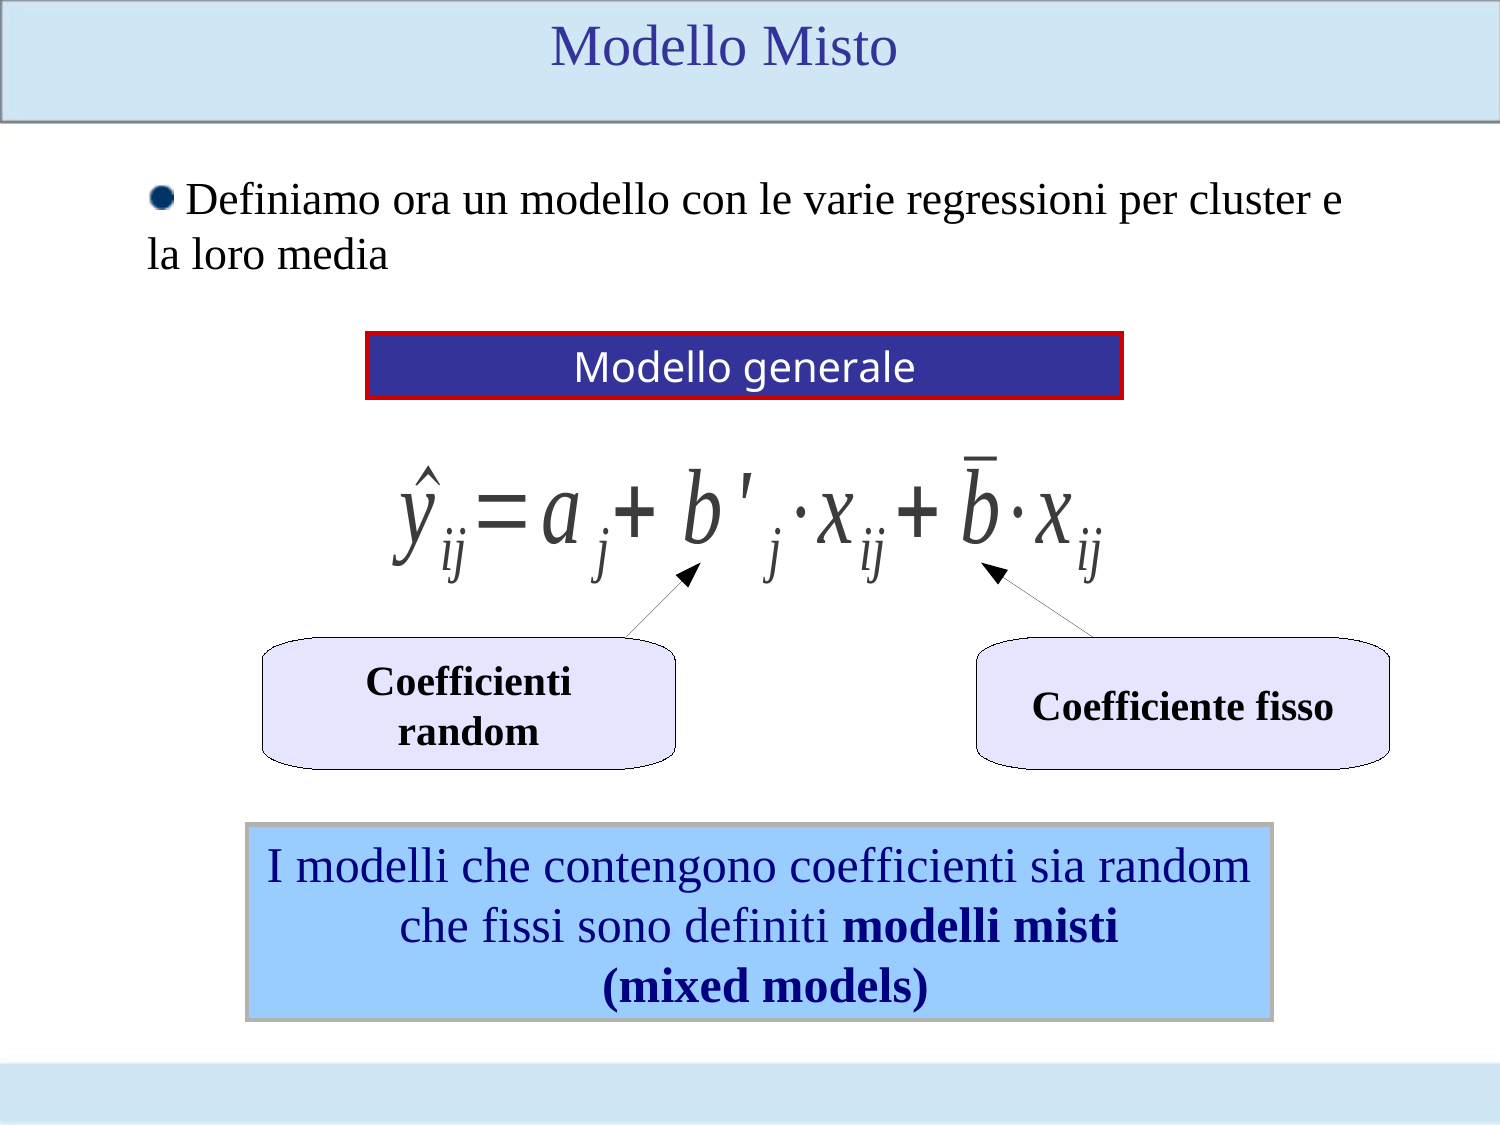

# Modello Misto
 Definiamo ora un modello con le varie regressioni per cluster e la loro media
Modello generale
Coefficienti random
Coefficiente fisso
I modelli che contengono coefficienti sia random che fissi sono definiti modelli misti
 (mixed models)
26